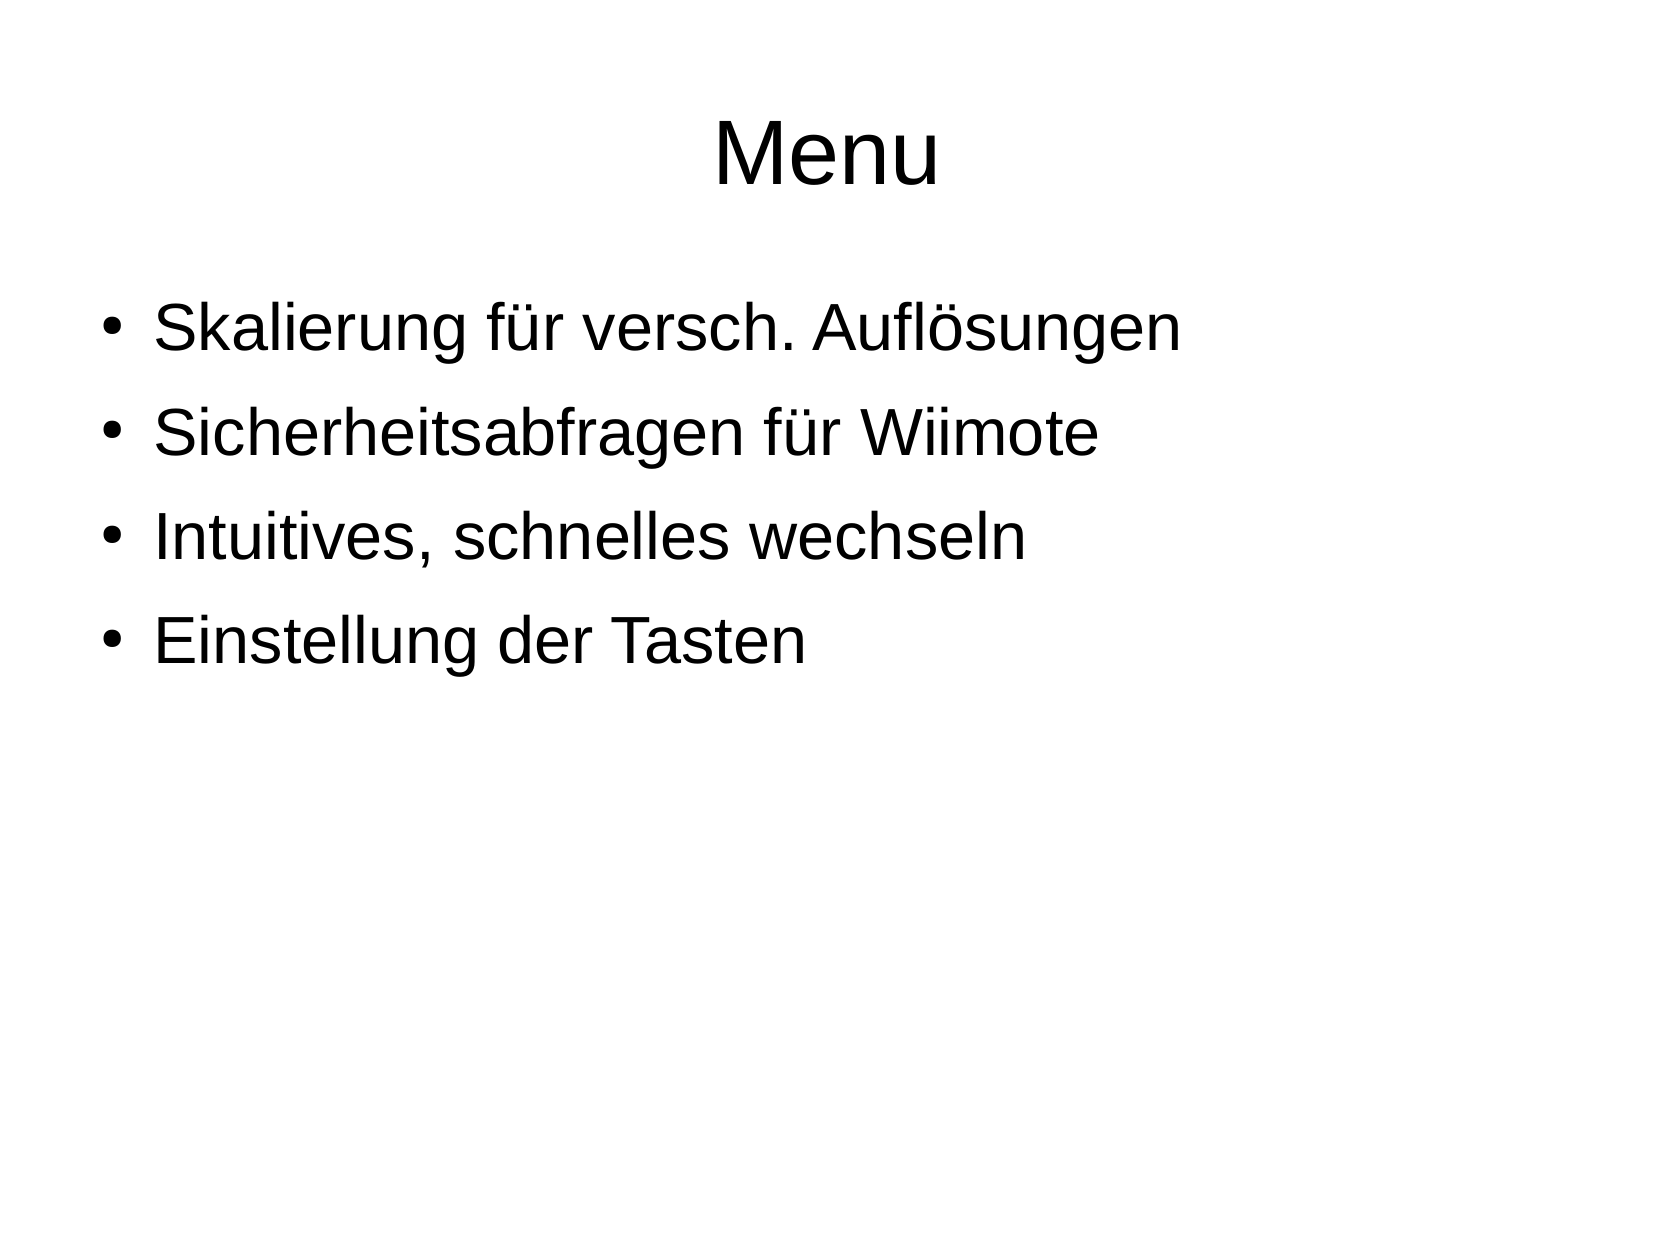

# Menu
Skalierung für versch. Auflösungen
Sicherheitsabfragen für Wiimote
Intuitives, schnelles wechseln
Einstellung der Tasten